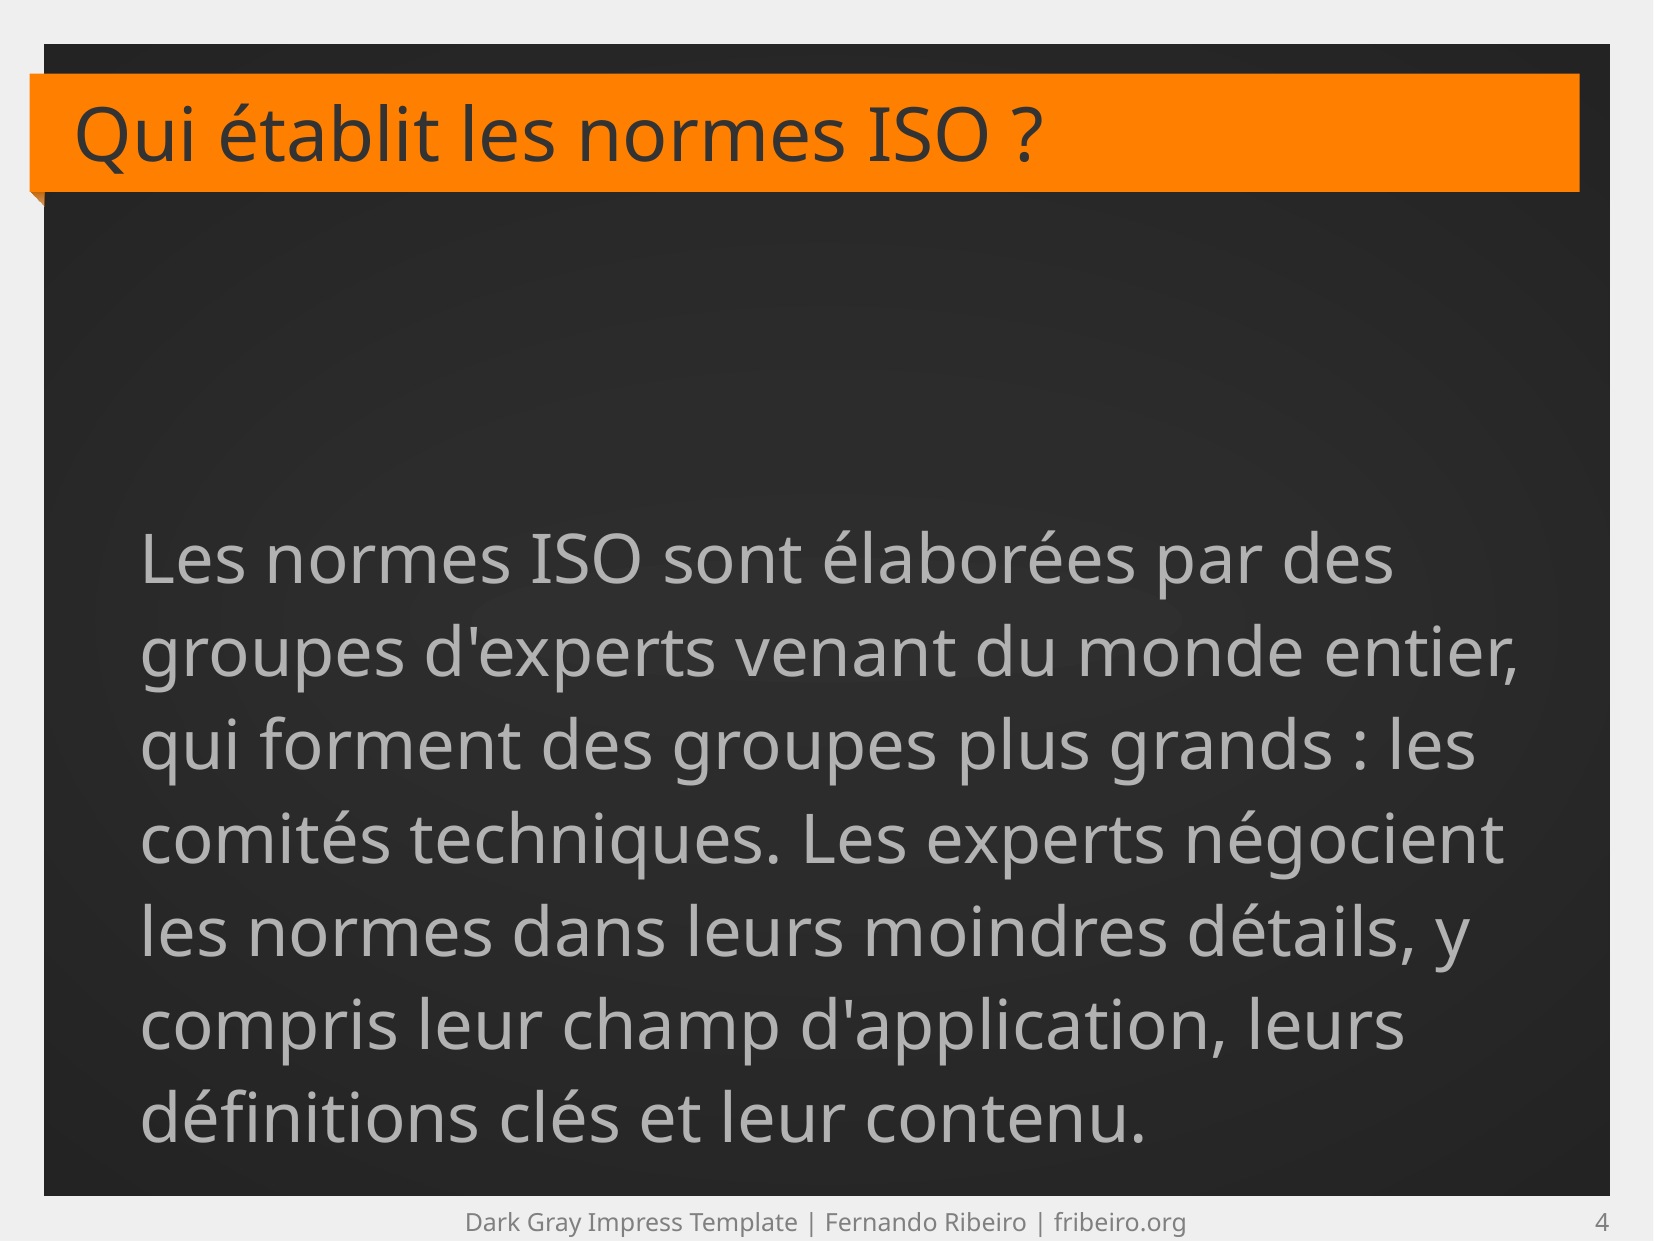

# Qui établit les normes ISO ?
Les normes ISO sont élaborées par des groupes d'experts venant du monde entier, qui forment des groupes plus grands : les comités techniques. Les experts négocient les normes dans leurs moindres détails, y compris leur champ d'application, leurs définitions clés et leur contenu.
Dark Gray Impress Template | Fernando Ribeiro | fribeiro.org
4